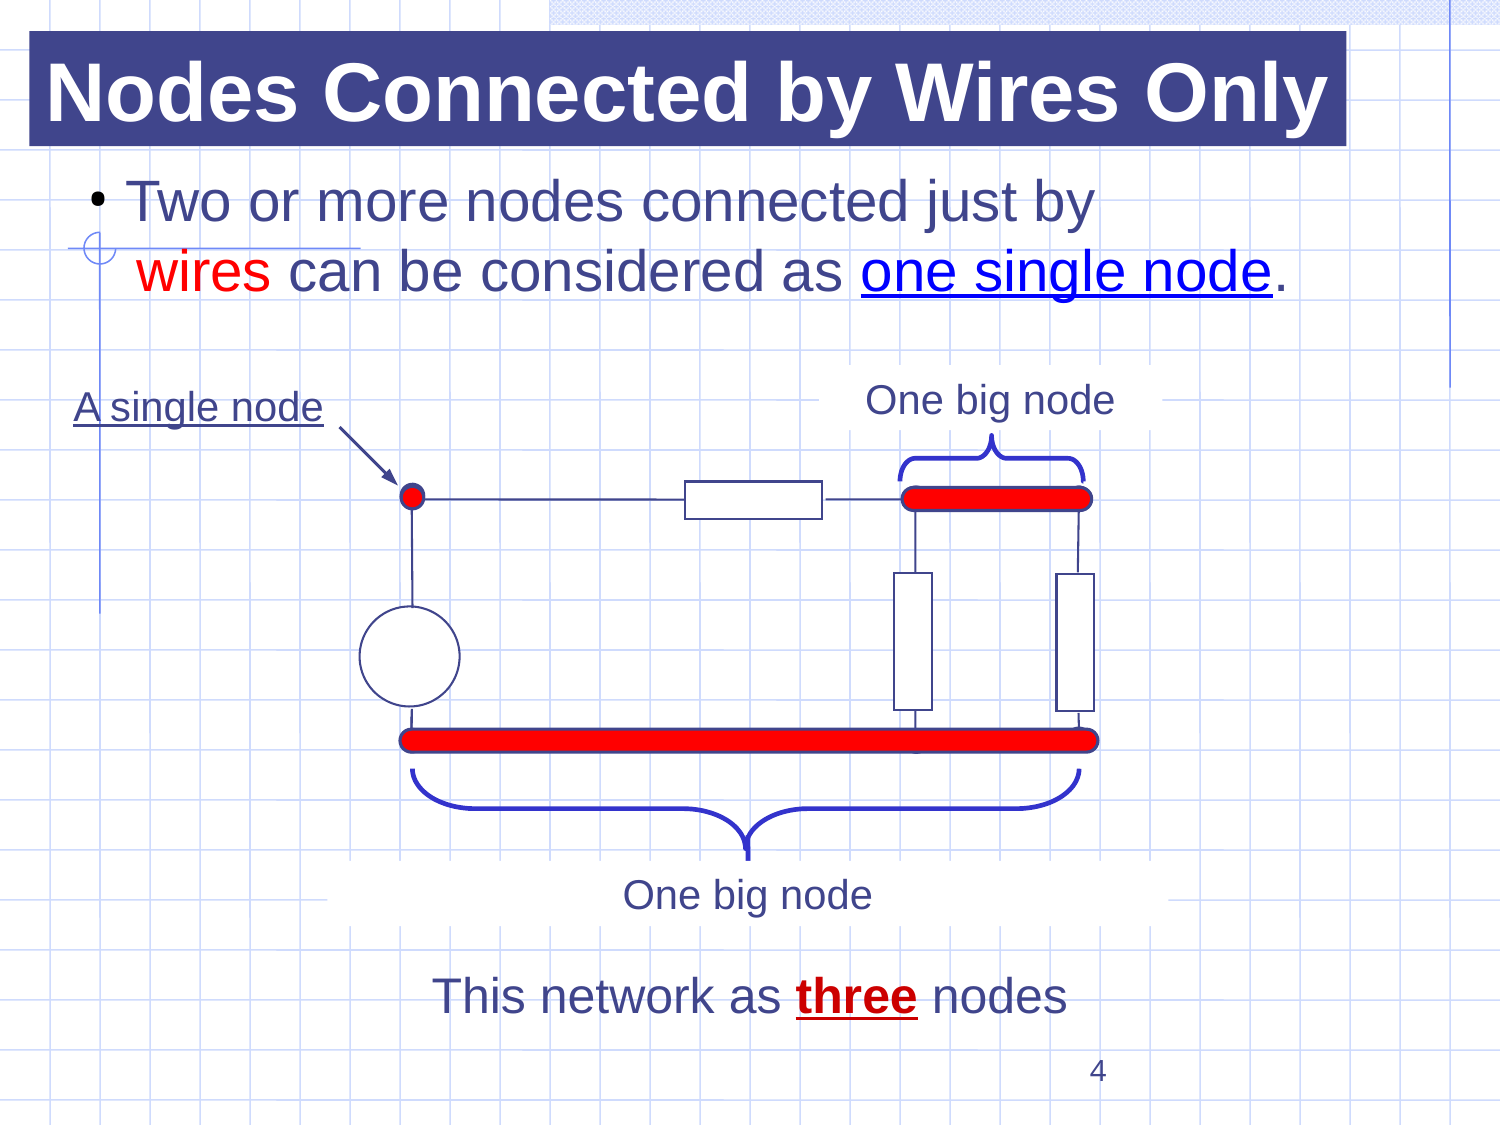

Nodes Connected by Wires Only
 Two or more nodes connected just by
 wires can be considered as one single node.
One big node
A single node
One big node
Group of nodes connected only by wires
This network as three nodes